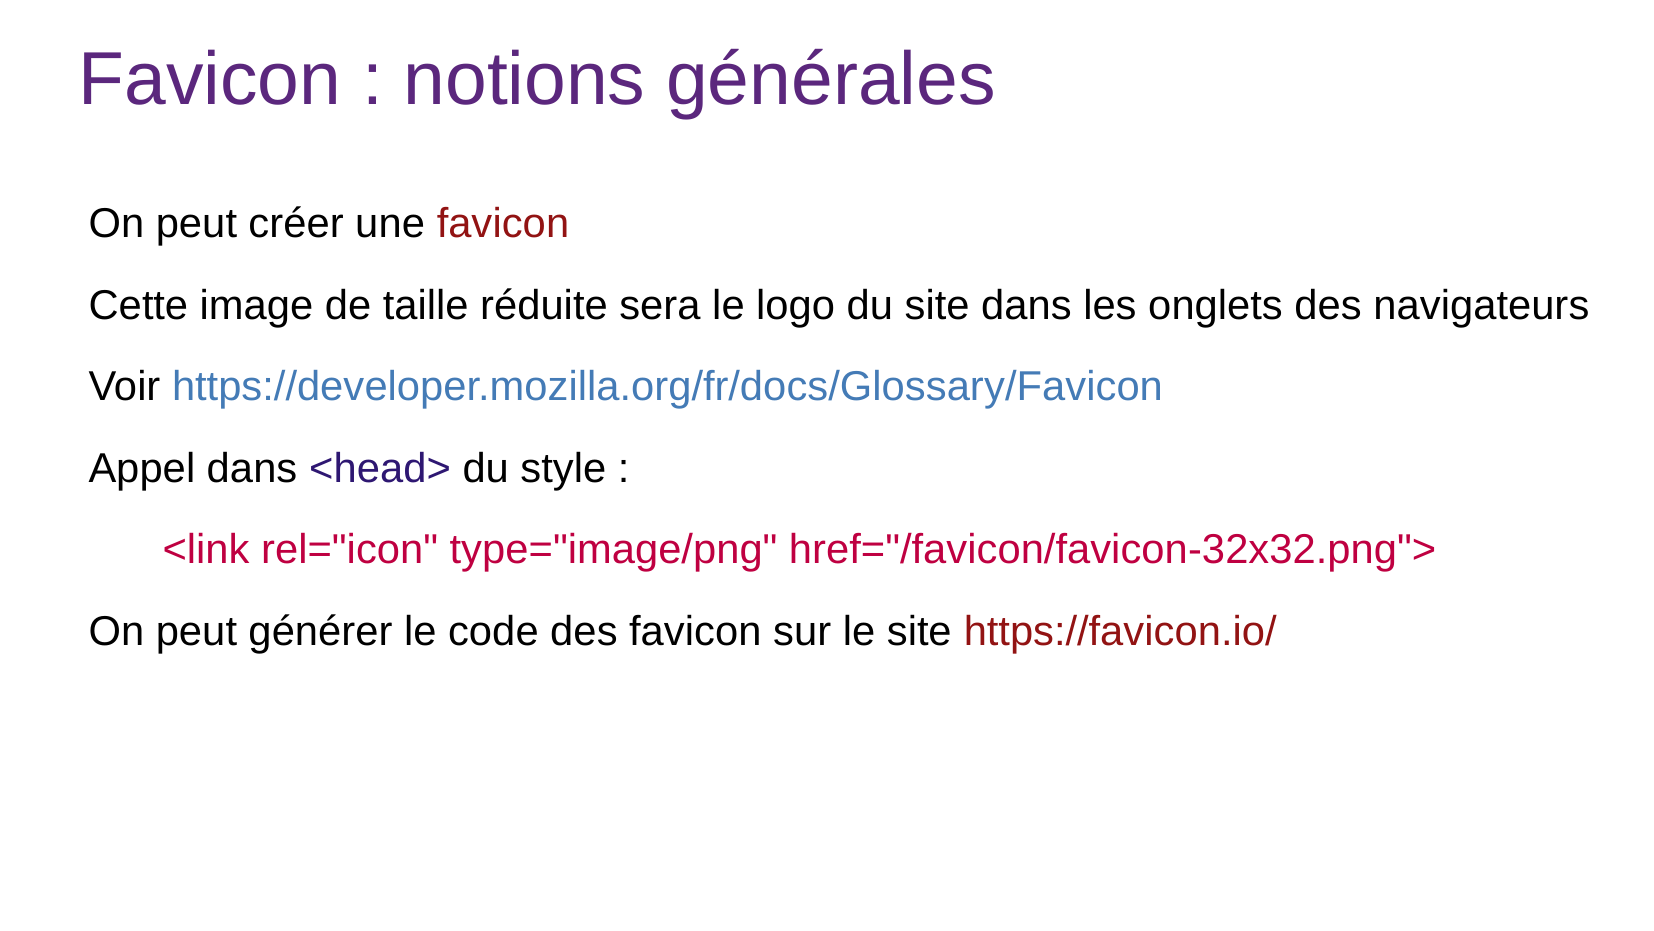

# Favicon : notions générales
On peut créer une favicon
Cette image de taille réduite sera le logo du site dans les onglets des navigateurs
Voir https://developer.mozilla.org/fr/docs/Glossary/Favicon
Appel dans <head> du style :
	<link rel="icon" type="image/png" href="/favicon/favicon-32x32.png">
On peut générer le code des favicon sur le site https://favicon.io/